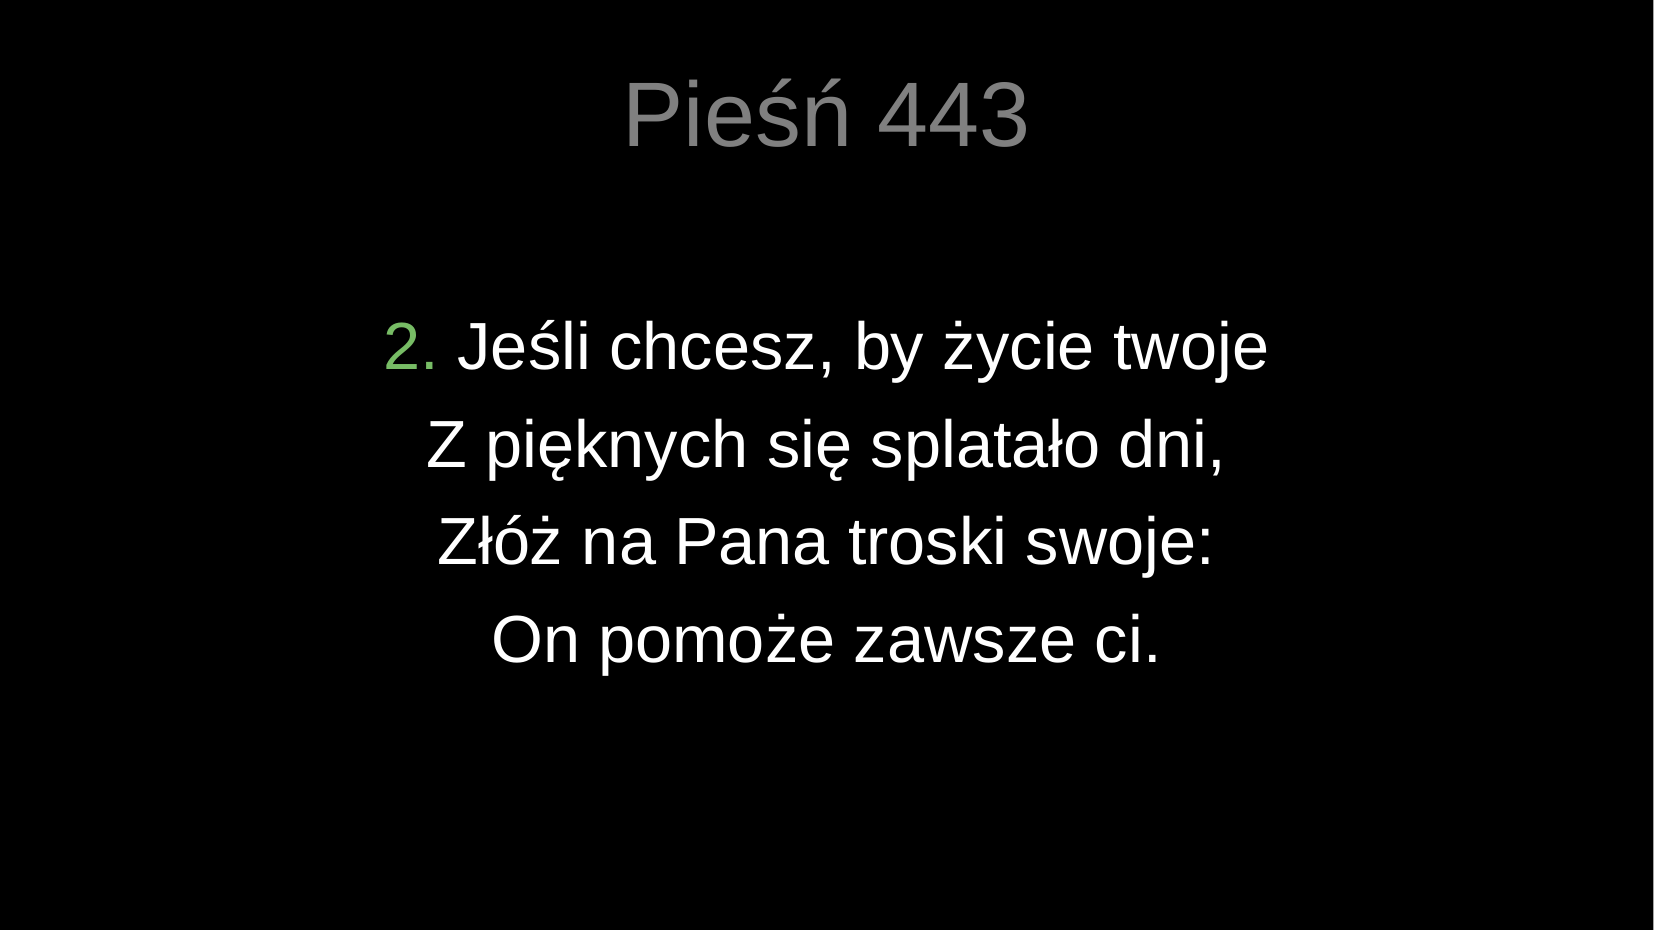

# Pieśń 443
2. Jeśli chcesz, by życie twoje
Z pięknych się splatało dni,
Złóż na Pana troski swoje:
On pomoże zawsze ci.